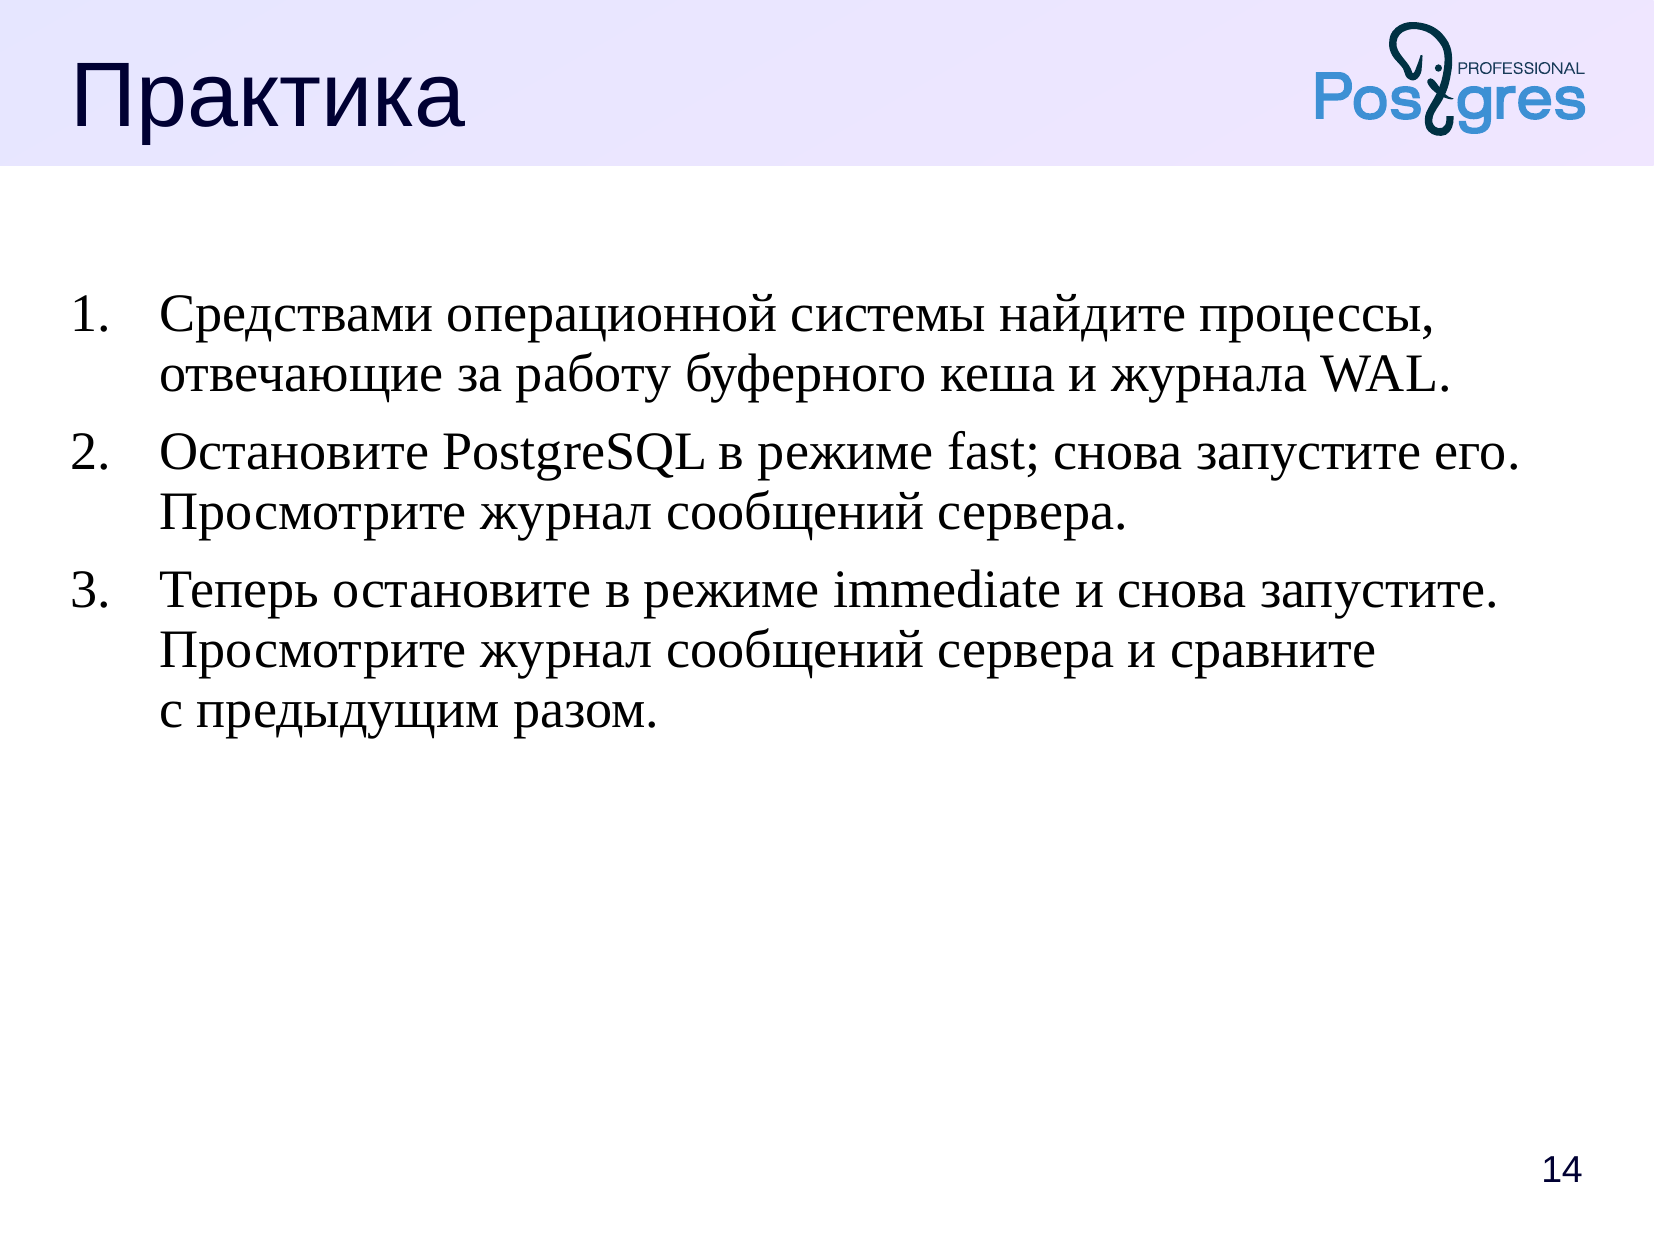

# Практика
Средствами операционной системы найдите процессы, отвечающие за работу буферного кеша и журнала WAL.
Остановите PostgreSQL в режиме fast; снова запустите его.
Просмотрите журнал сообщений сервера.
Теперь остановите в режиме immediate и снова запустите.
Просмотрите журнал сообщений сервера и сравните
с предыдущим разом.